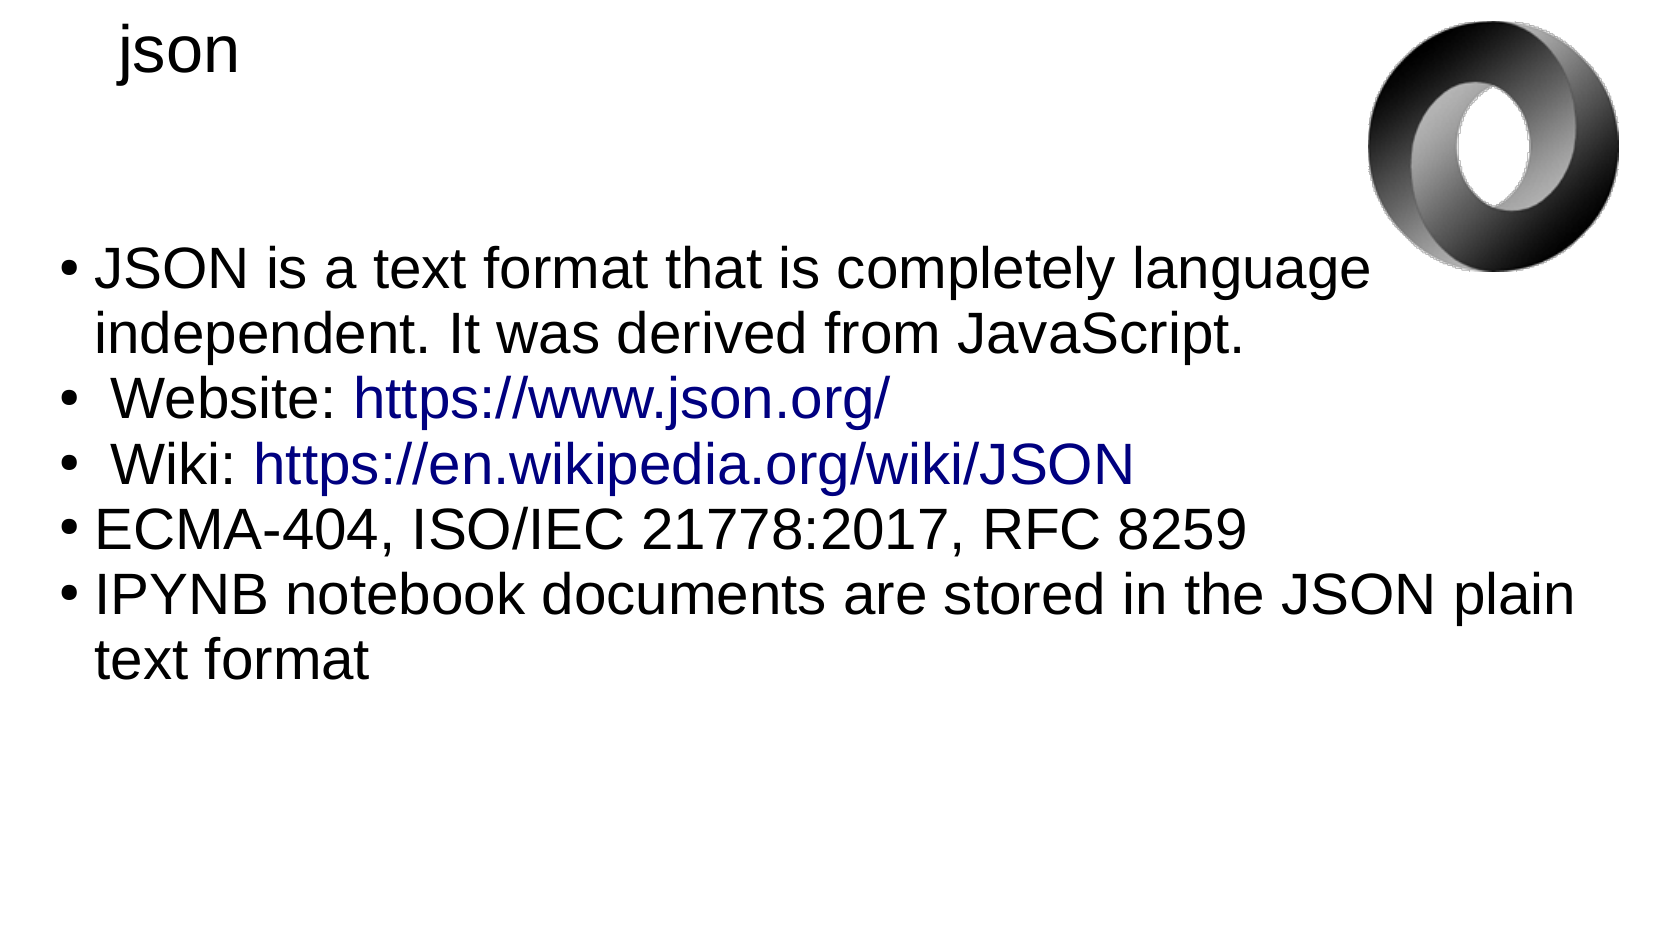

json
JSON is a text format that is completely language independent. It was derived from JavaScript.
 Website: https://www.json.org/
 Wiki: https://en.wikipedia.org/wiki/JSON
ECMA-404, ISO/IEC 21778:2017, RFC 8259
IPYNB notebook documents are stored in the JSON plain text format